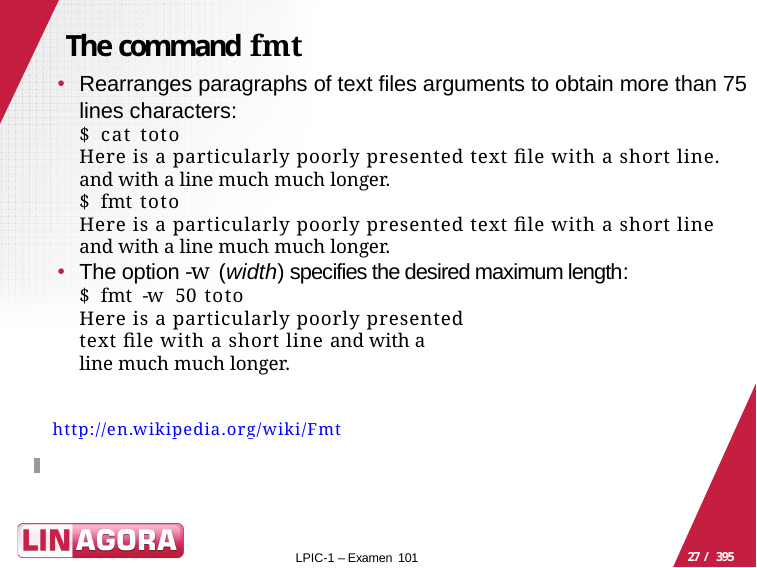

The command fmt
Rearranges paragraphs of text files arguments to obtain more than 75 lines characters:
$ cat toto
Here is a particularly poorly presented text file with a short line.
and with a line much much longer.
$ fmt toto
Here is a particularly poorly presented text file with a short line and with a line much much longer.
The option -w (width) specifies the desired maximum length:
$ fmt -w 50 toto
Here is a particularly poorly presented
text file with a short line and with a
line much much longer.
http://en.wikipedia.org/wiki/Fmt
LPIC-1 – Examen 101